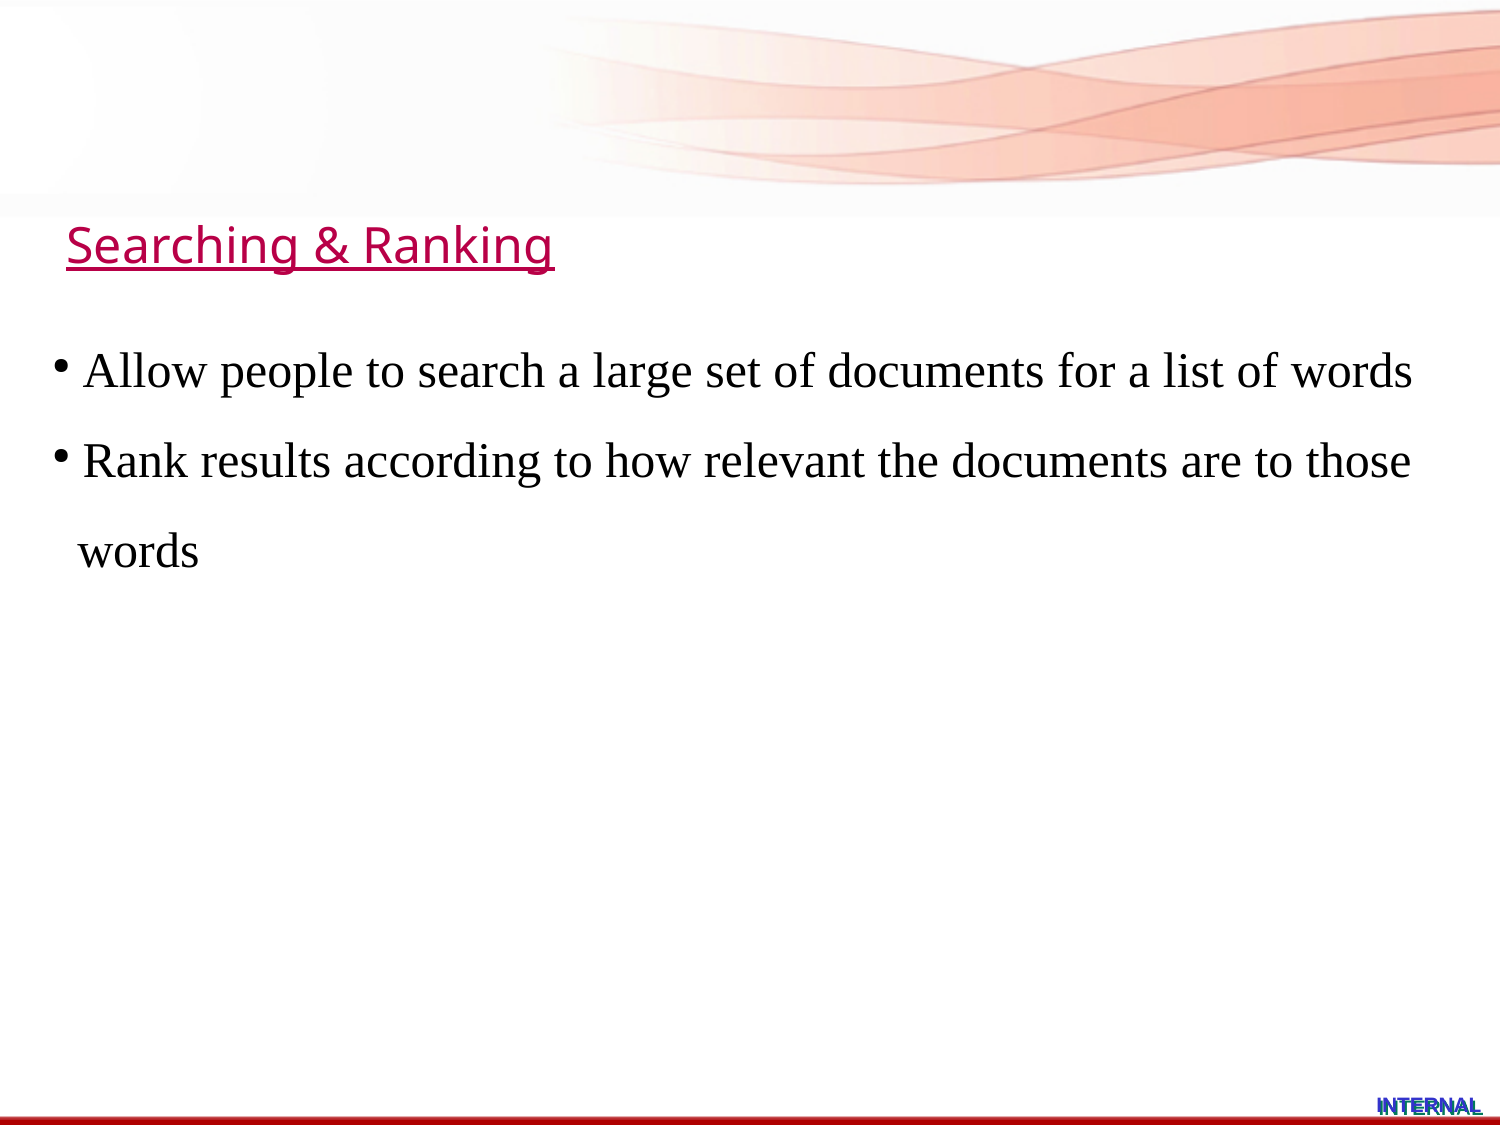

Searching & Ranking
 Allow people to search a large set of documents for a list of words
 Rank results according to how relevant the documents are to those words